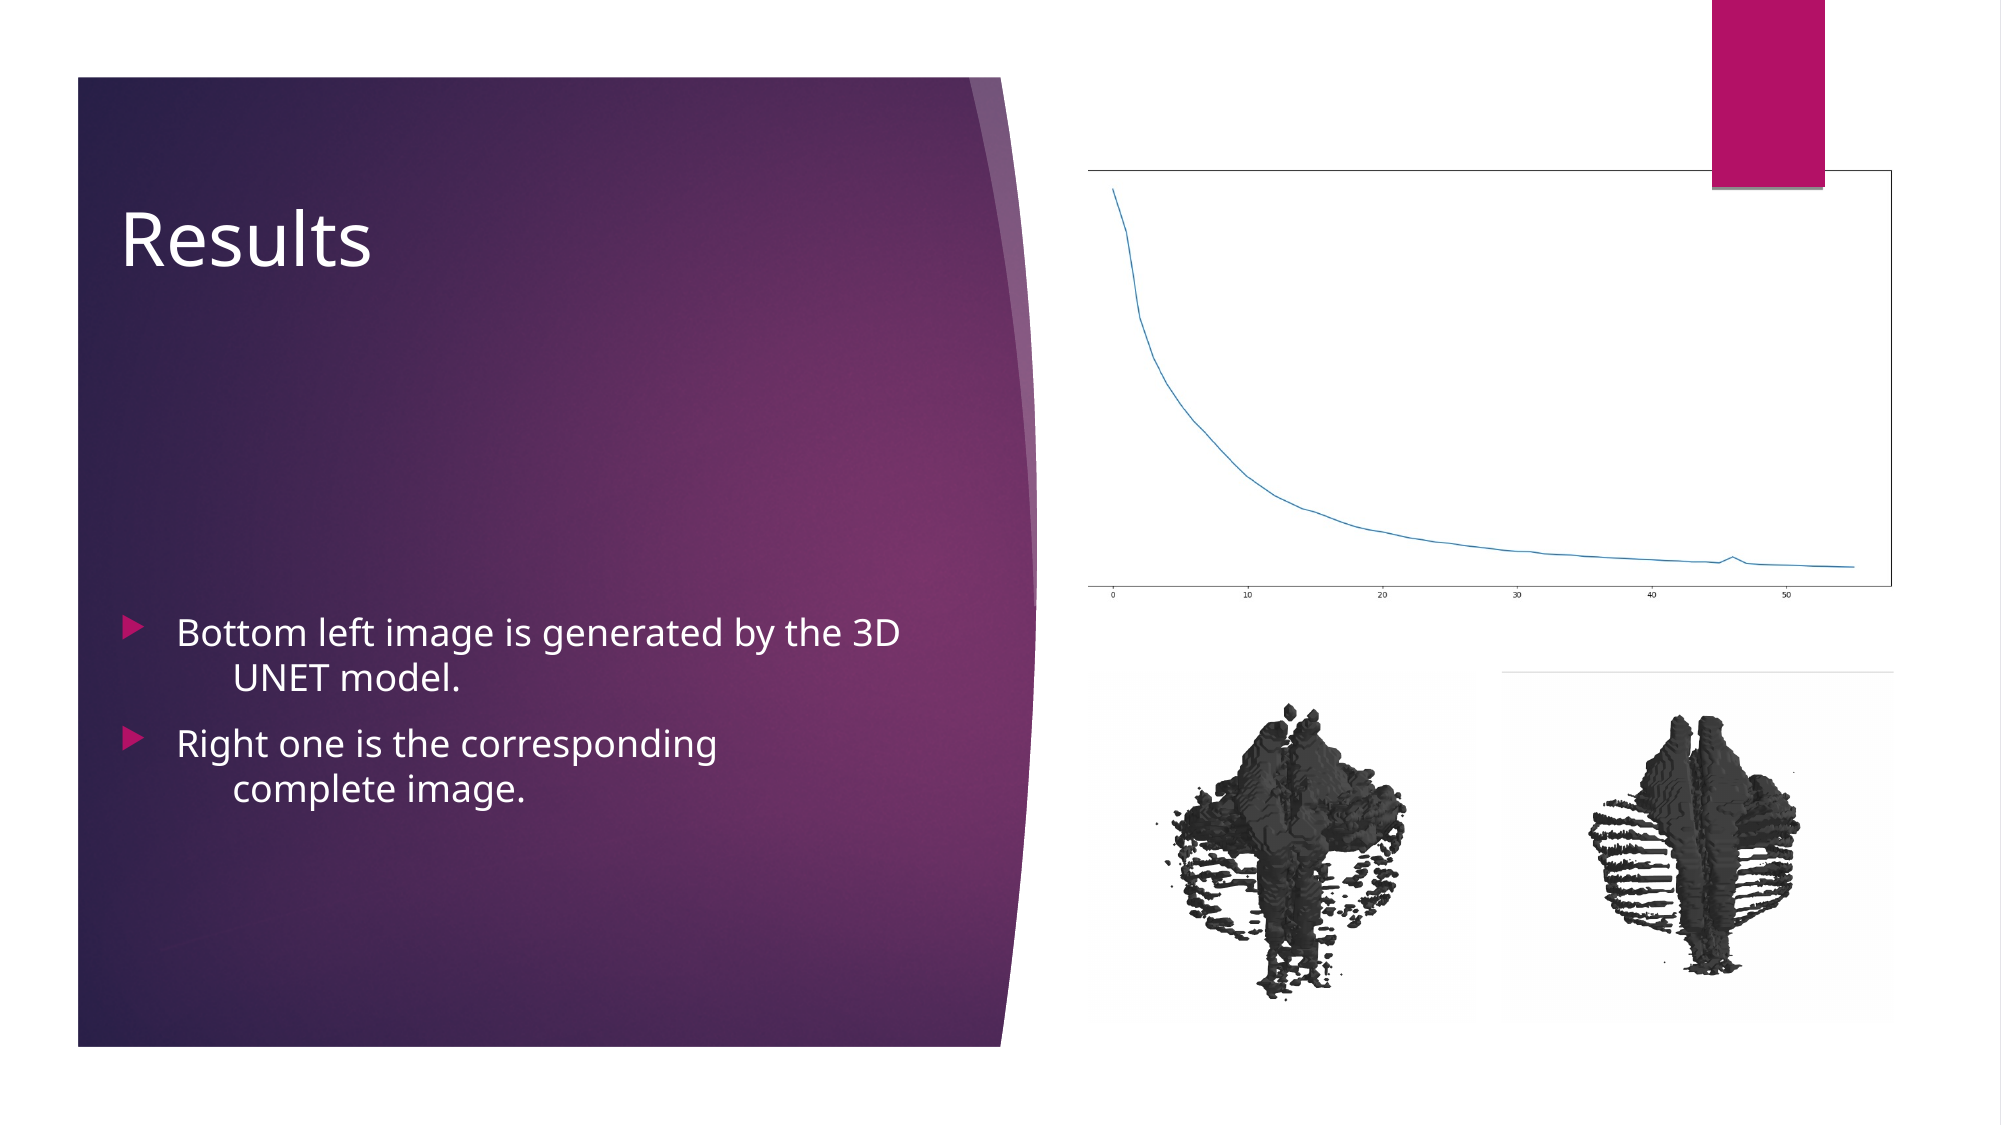

# Results
Bottom left image is generated by the 3D UNET model.
Right one is the corresponding complete image.